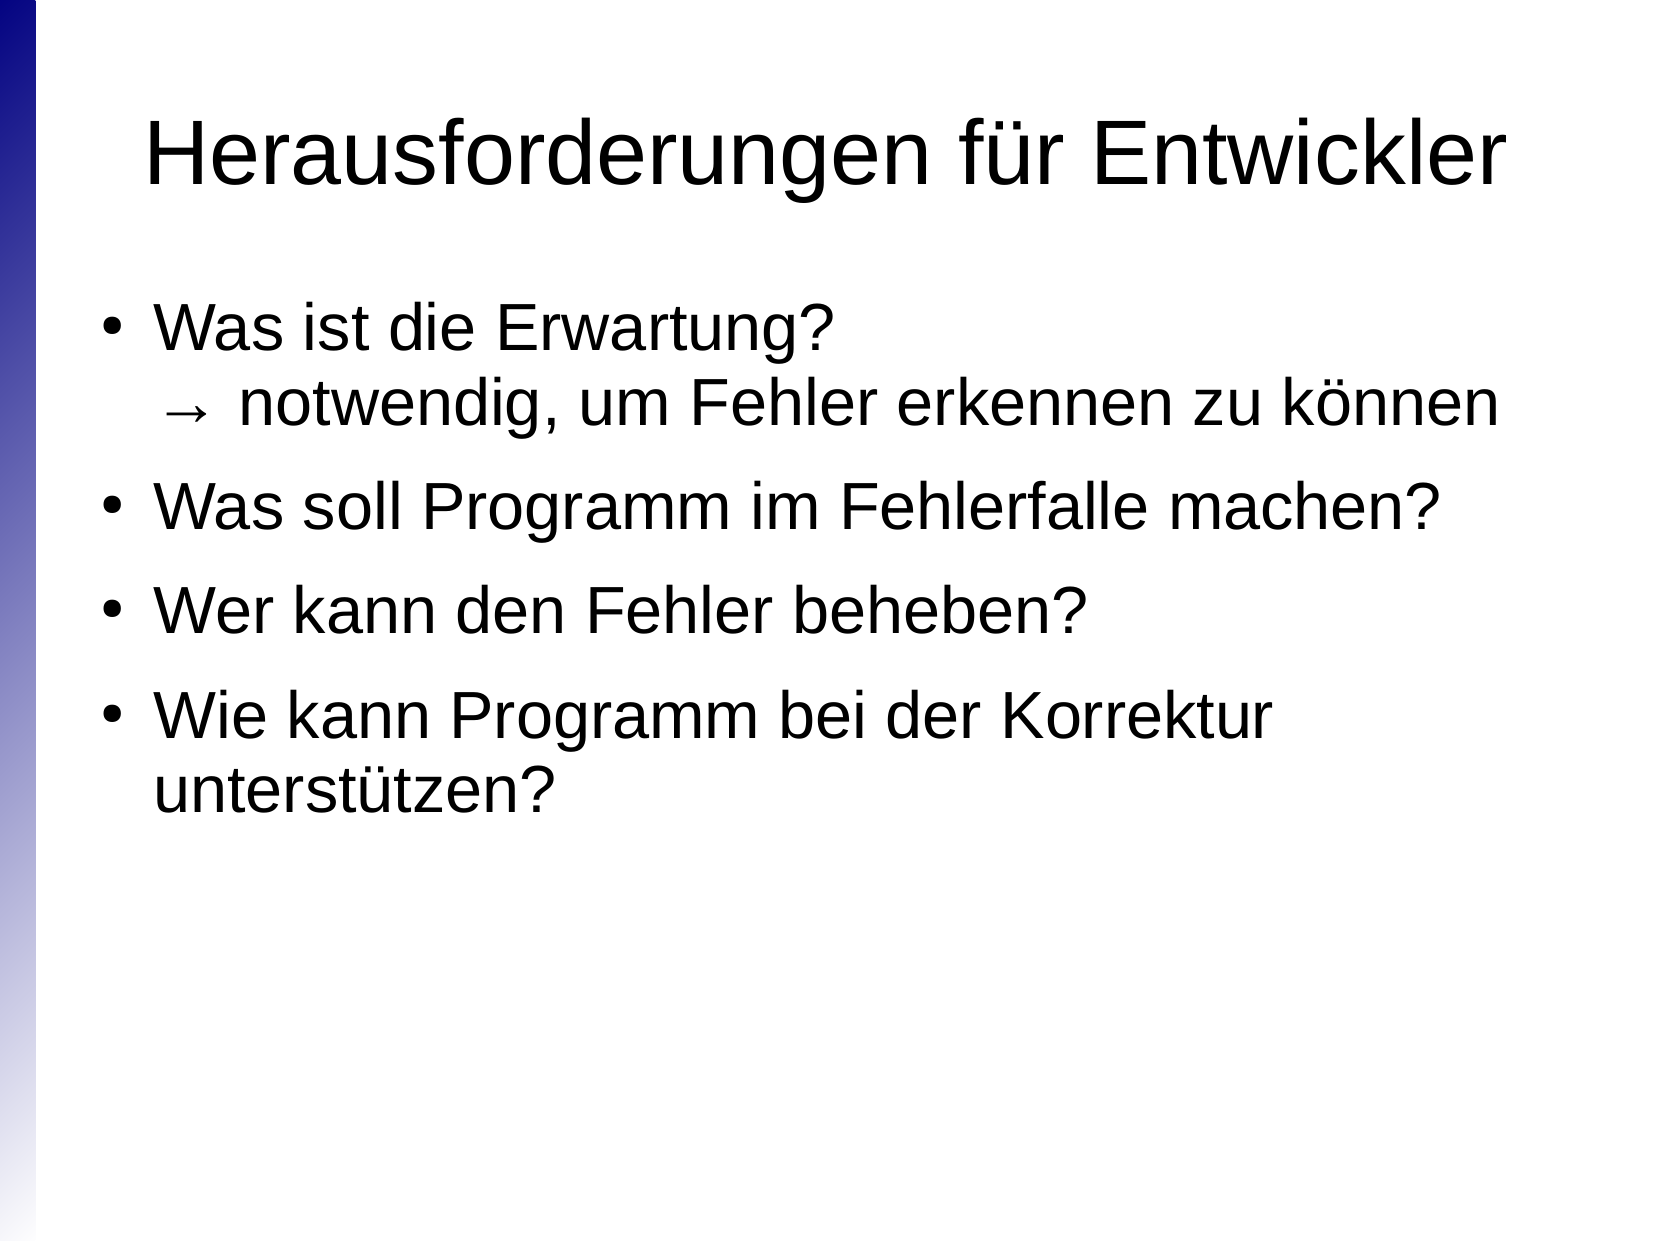

# Herausforderungen für Entwickler
Was ist die Erwartung?
→ notwendig, um Fehler erkennen zu können
Was soll Programm im Fehlerfalle machen?
Wer kann den Fehler beheben?
Wie kann Programm bei der Korrektur unterstützen?